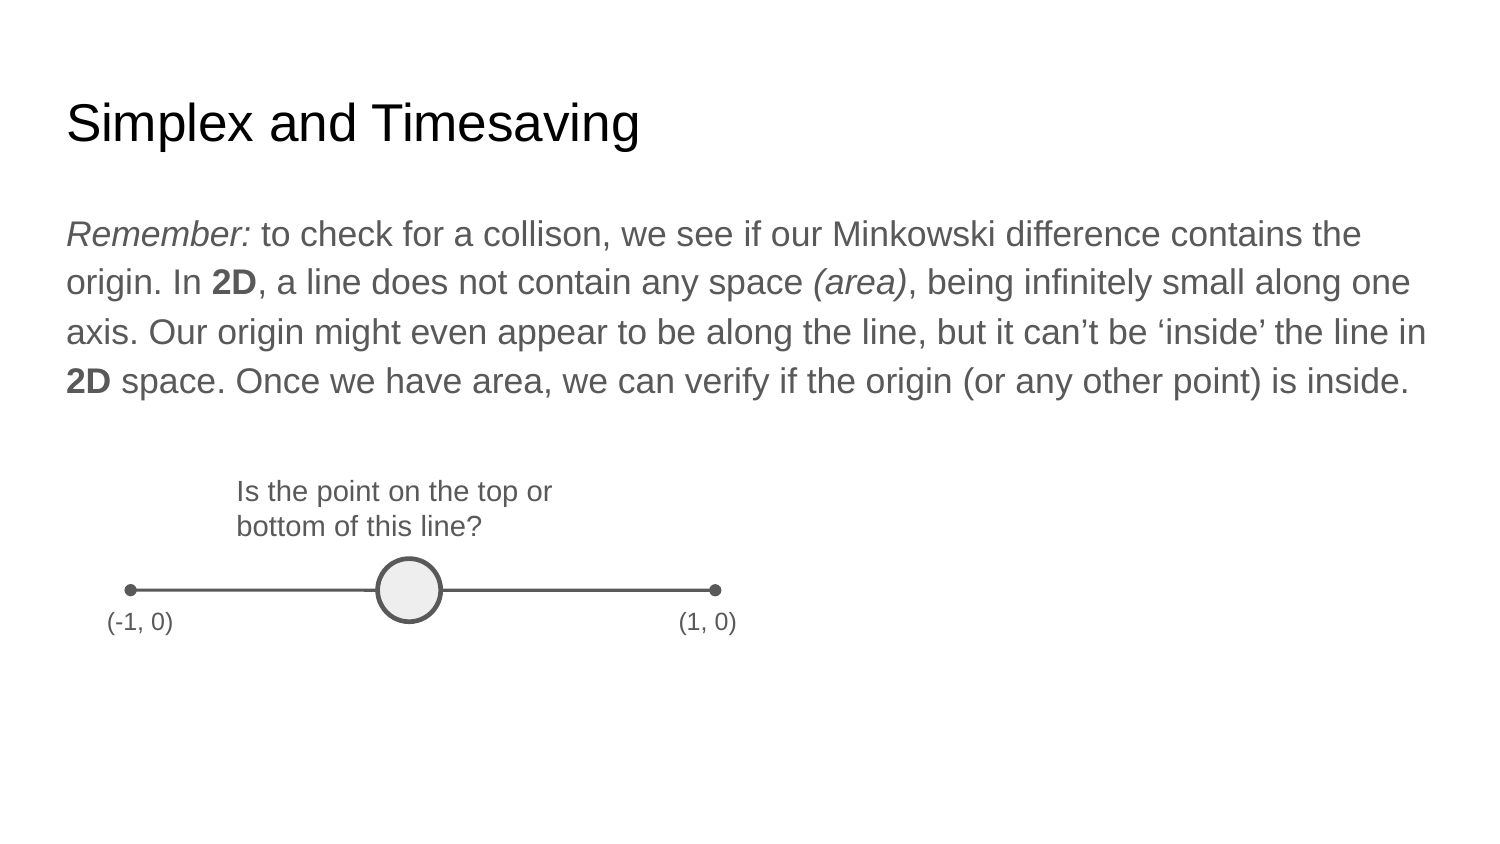

# Simplex and Timesaving
Remember: to check for a collison, we see if our Minkowski difference contains the origin. In 2D, a line does not contain any space (area), being infinitely small along one axis. Our origin might even appear to be along the line, but it can’t be ‘inside’ the line in 2D space. Once we have area, we can verify if the origin (or any other point) is inside.
Is the point on the top or bottom of this line?
(-1, 0)
(1, 0)